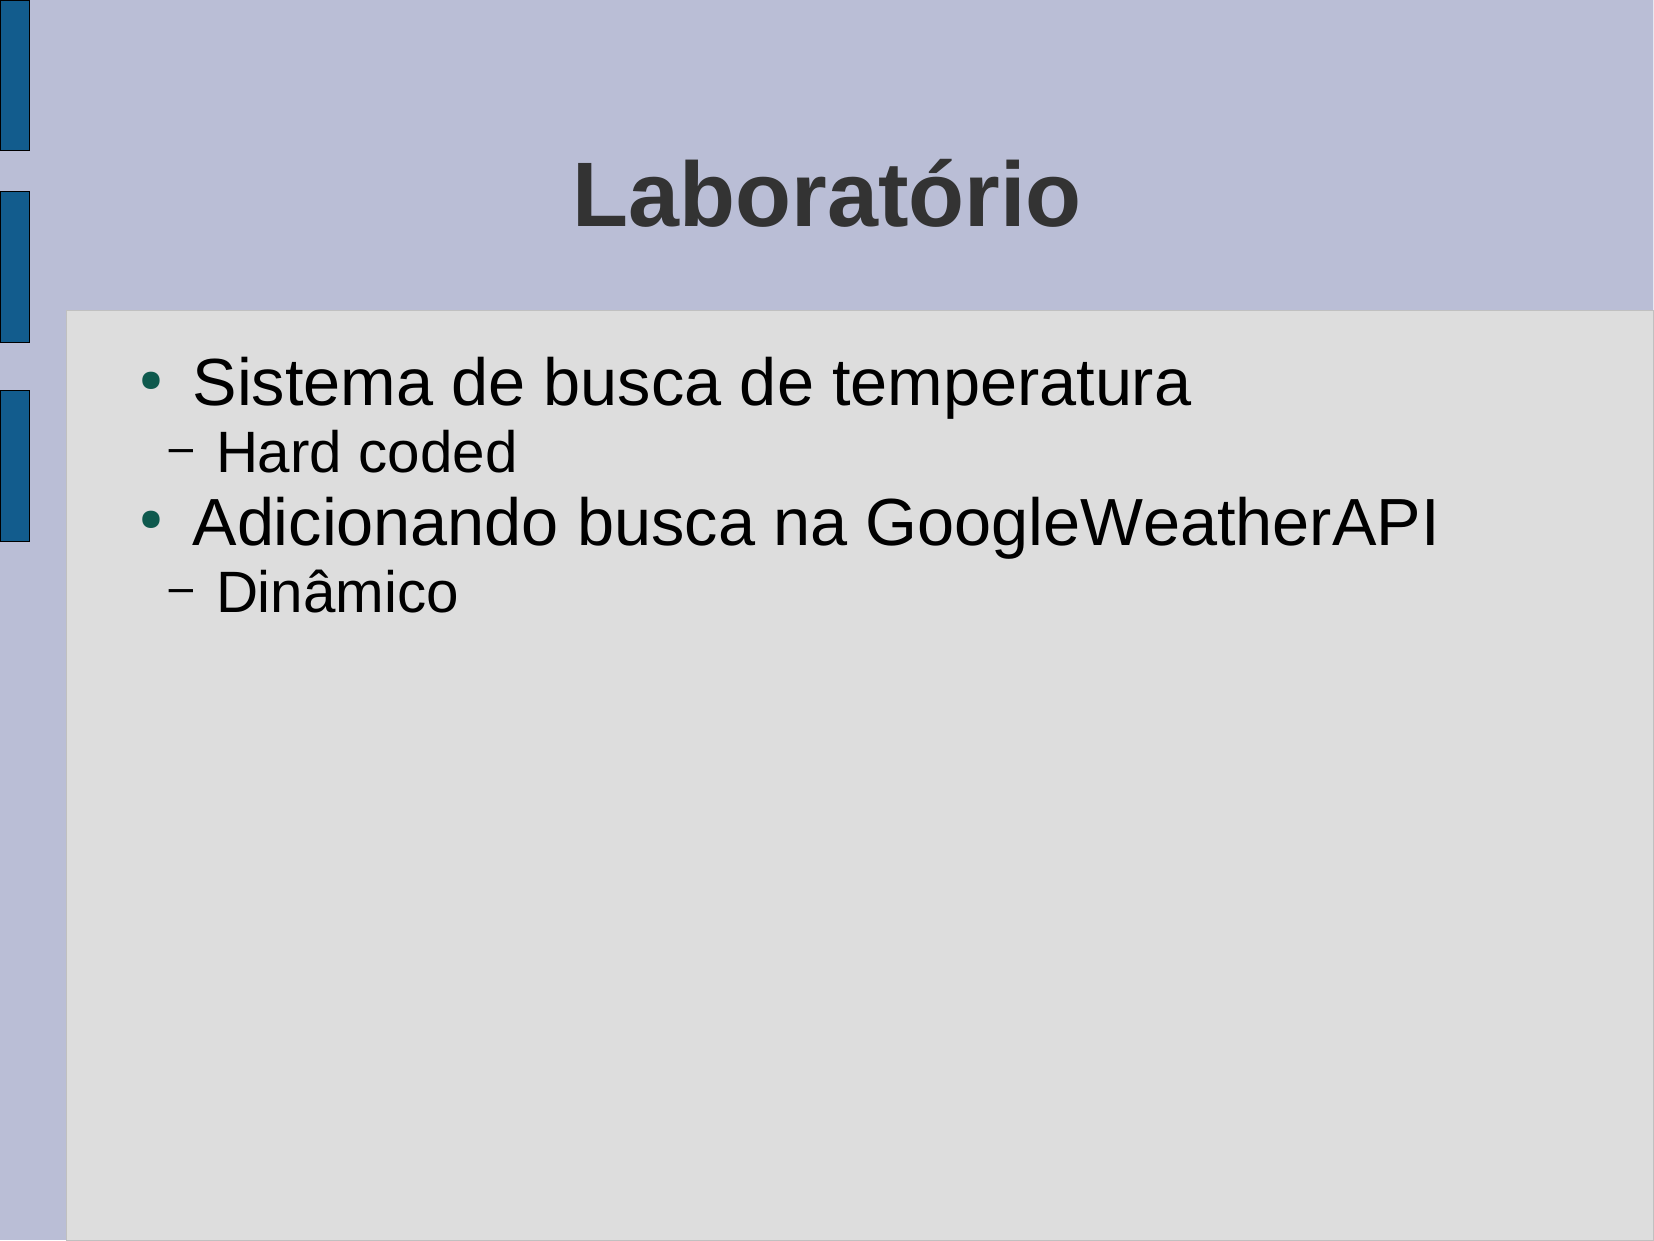

# Laboratório
Sistema de busca de temperatura
Hard coded
Adicionando busca na GoogleWeatherAPI
Dinâmico